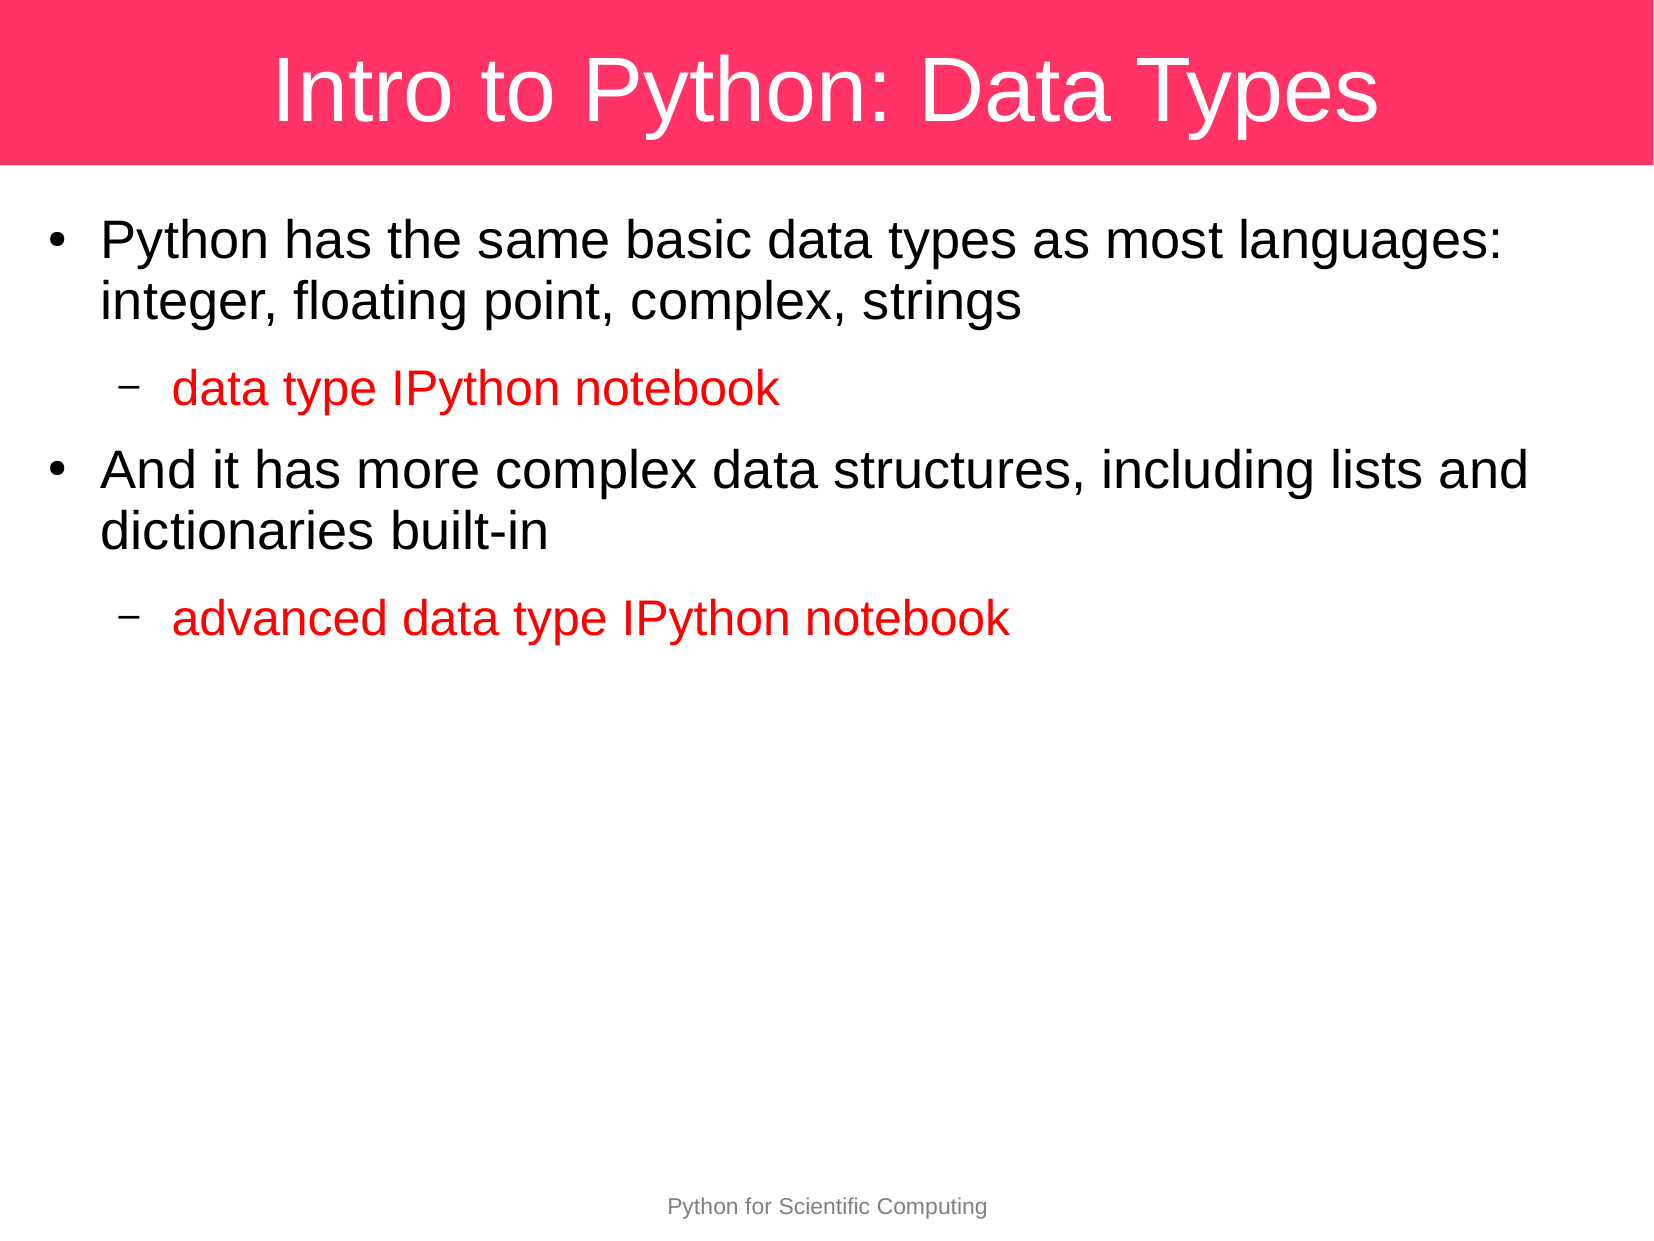

# Intro to Python: Data Types
Python has the same basic data types as most languages: integer, floating point, complex, strings
data type IPython notebook
And it has more complex data structures, including lists and dictionaries built-in
advanced data type IPython notebook